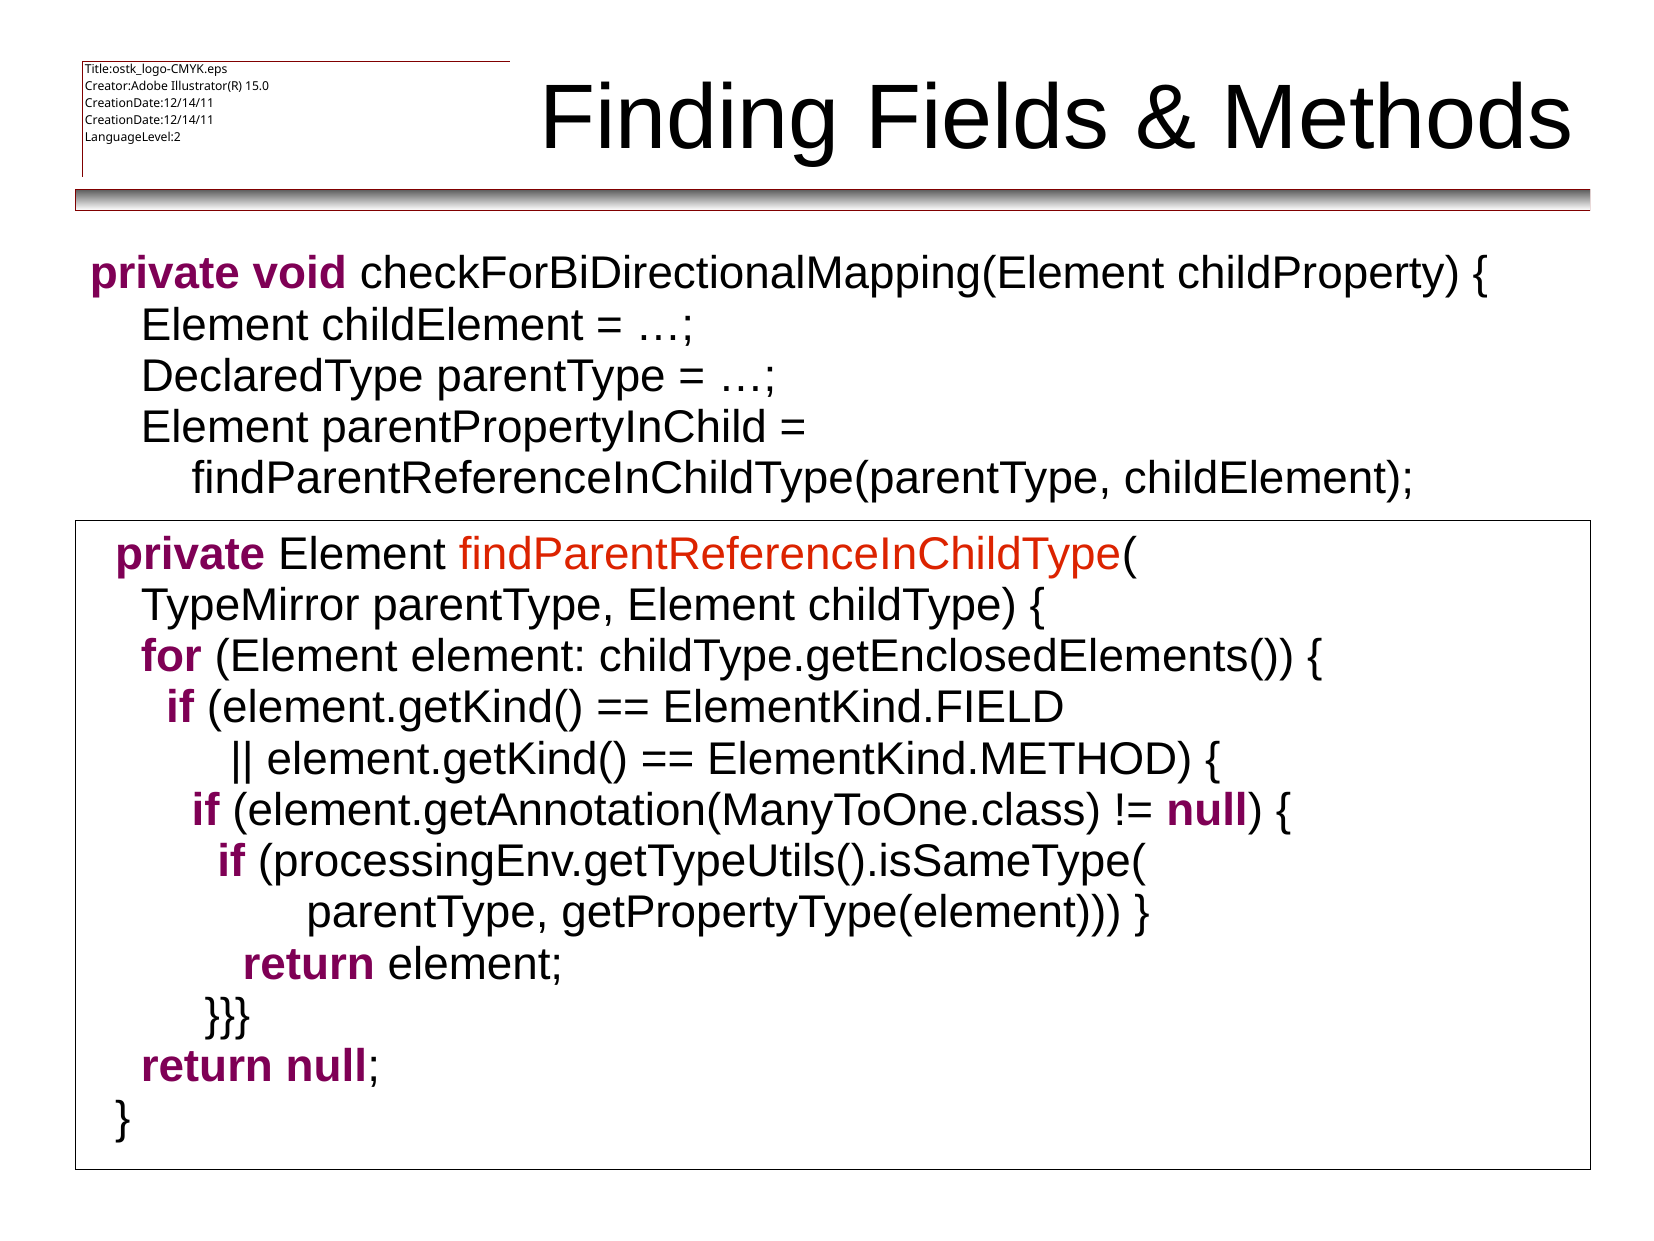

# Finding Fields & Methods
private void checkForBiDirectionalMapping(Element childProperty) {
 Element childElement = …;
 DeclaredType parentType = …;
 Element parentPropertyInChild =
 findParentReferenceInChildType(parentType, childElement);
 private Element findParentReferenceInChildType(
 TypeMirror parentType, Element childType) {
 for (Element element: childType.getEnclosedElements()) {
 if (element.getKind() == ElementKind.FIELD
 || element.getKind() == ElementKind.METHOD) {
 if (element.getAnnotation(ManyToOne.class) != null) {
 if (processingEnv.getTypeUtils().isSameType(
 parentType, getPropertyType(element))) }
 return element;
 }}}
 return null;
 }